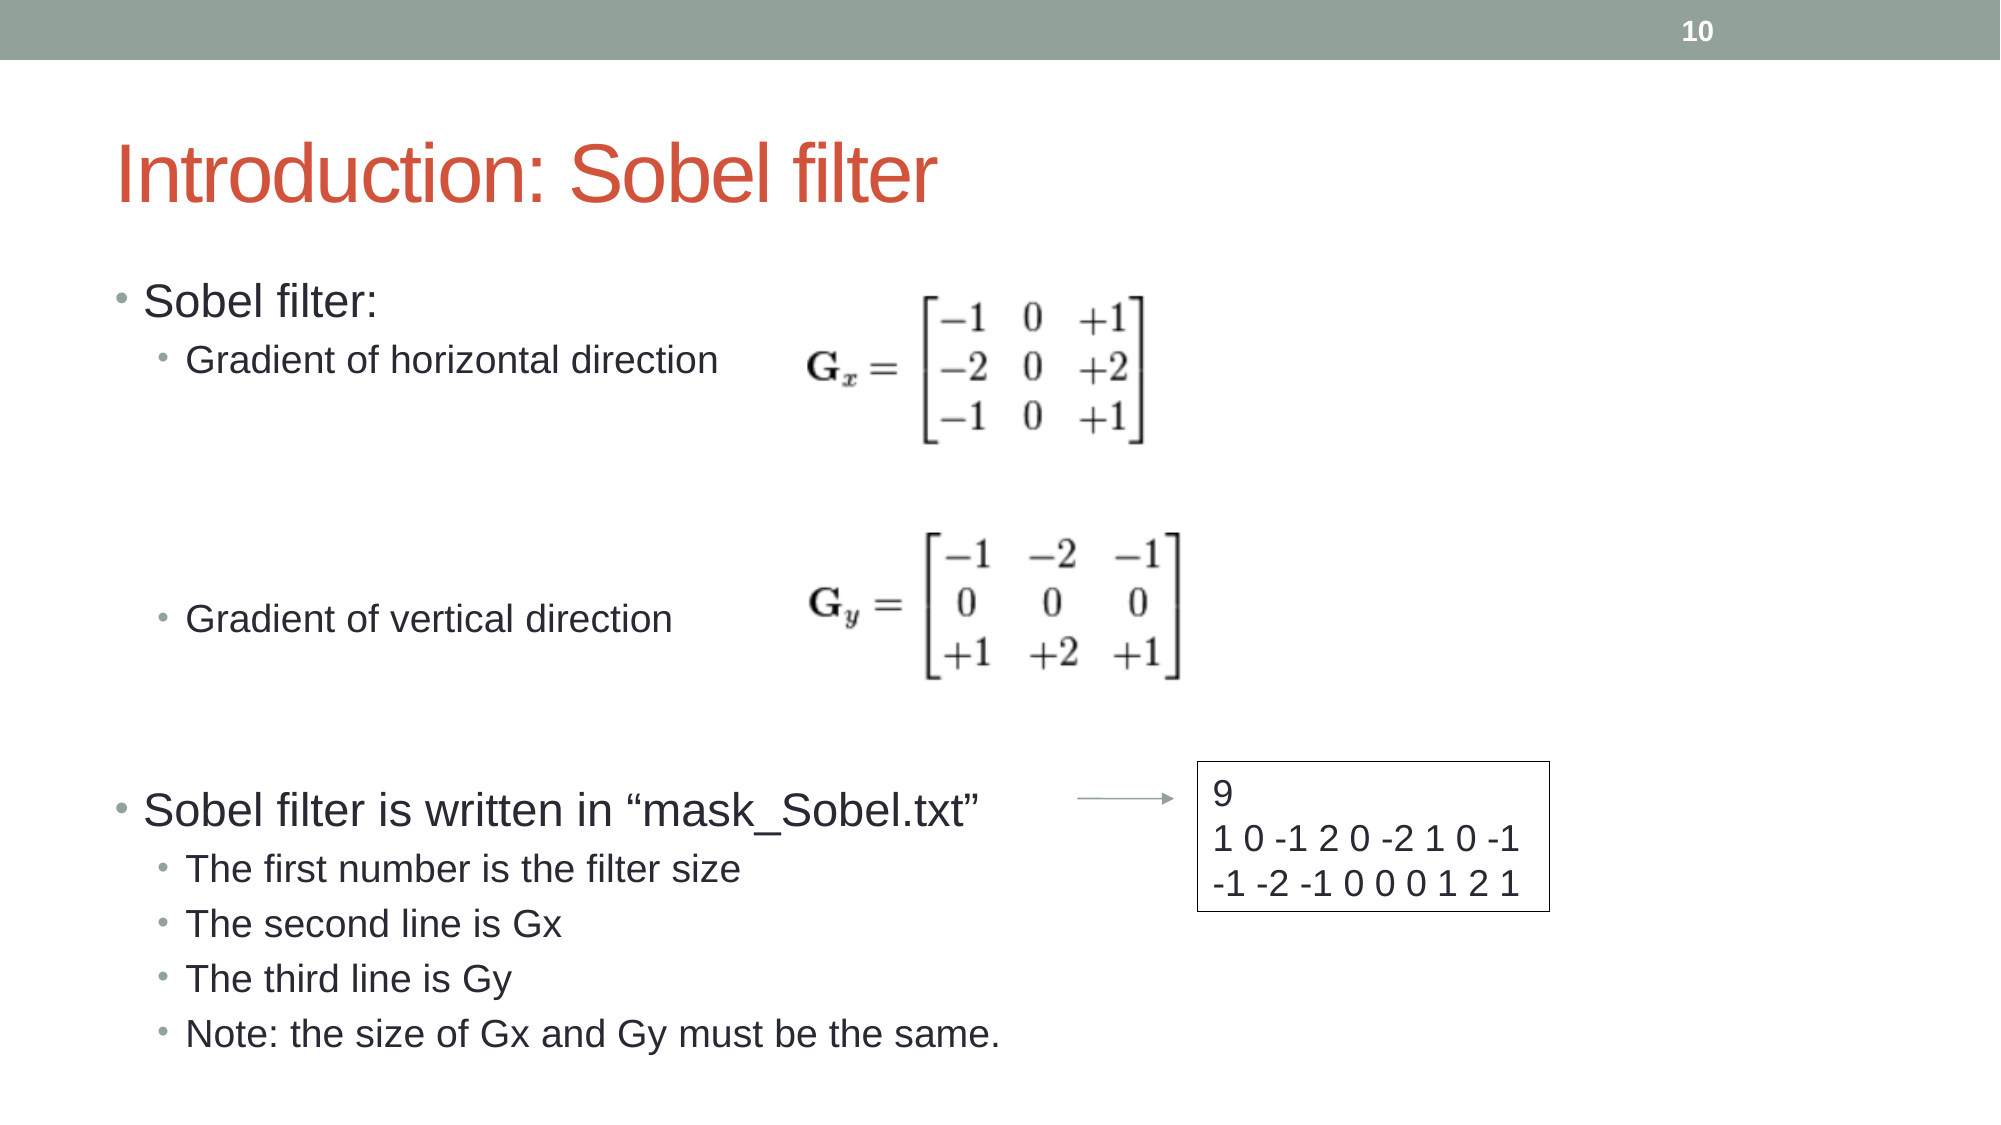

# Introduction: Sobel filter
Sobel filter:
Gradient of horizontal direction
Gradient of vertical direction
Sobel filter is written in “mask_Sobel.txt”
The first number is the filter size
The second line is Gx
The third line is Gy
Note: the size of Gx and Gy must be the same.
9
1 0 -1 2 0 -2 1 0 -1
-1 -2 -1 0 0 0 1 2 1